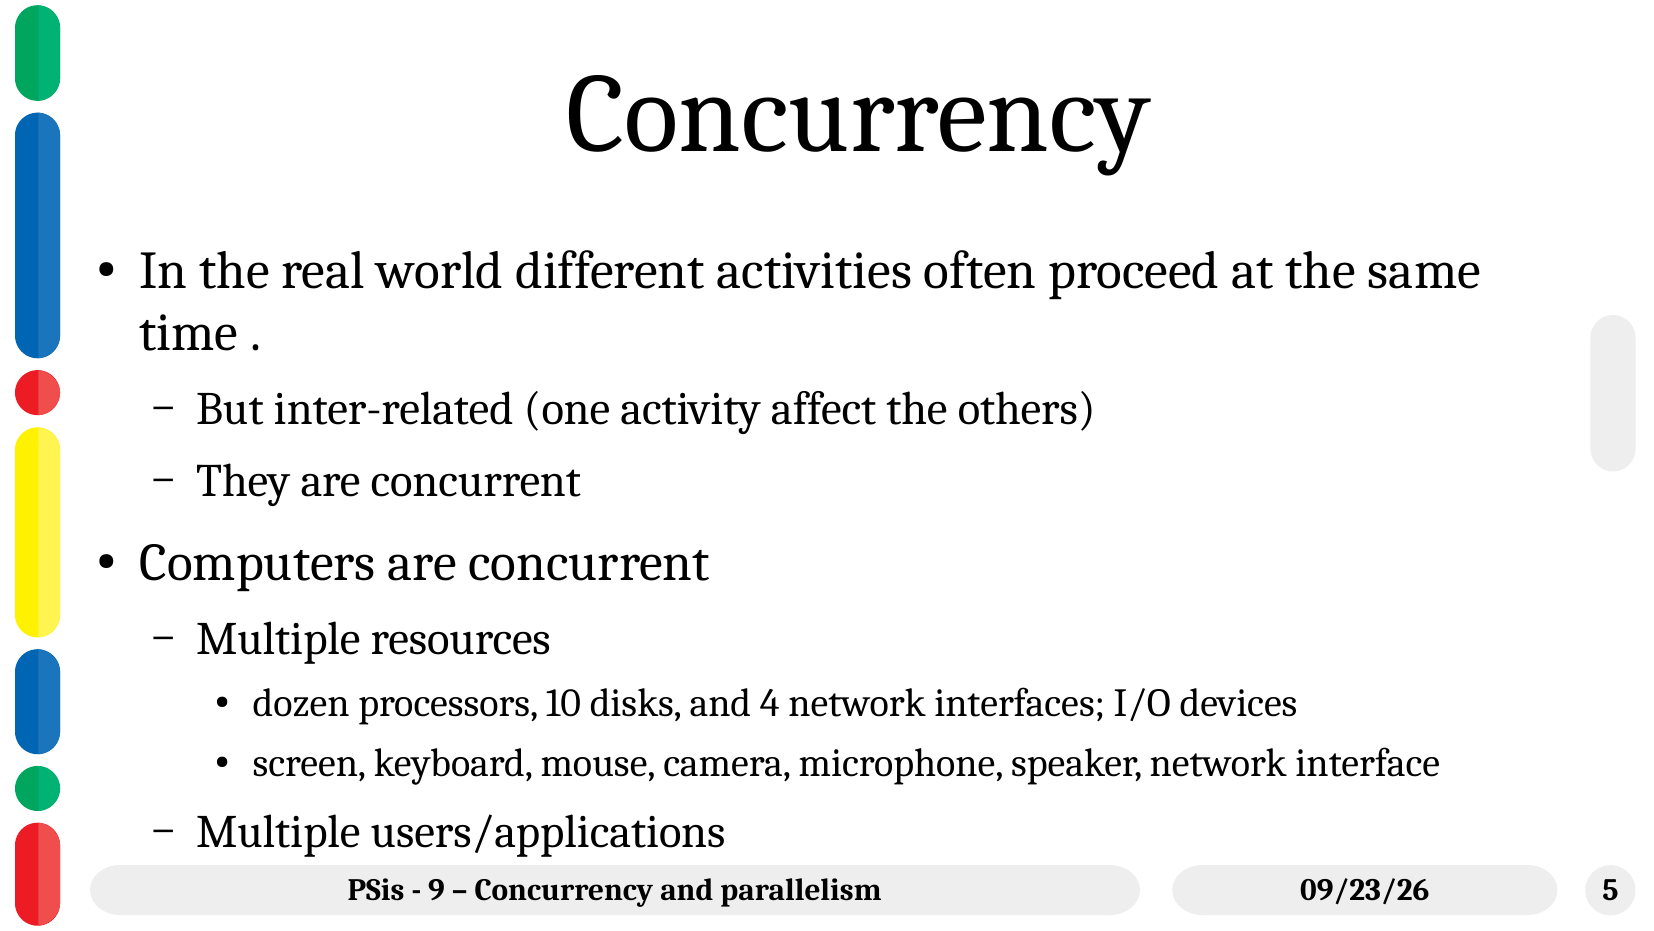

# Concurrency
In the real world different activities often proceed at the same time .
But inter-related (one activity affect the others)
They are concurrent
Computers are concurrent
Multiple resources
dozen processors, 10 disks, and 4 network interfaces; I/O devices
screen, keyboard, mouse, camera, microphone, speaker, network interface
Multiple users/applications
PSis - 9 – Concurrency and parallelism
5